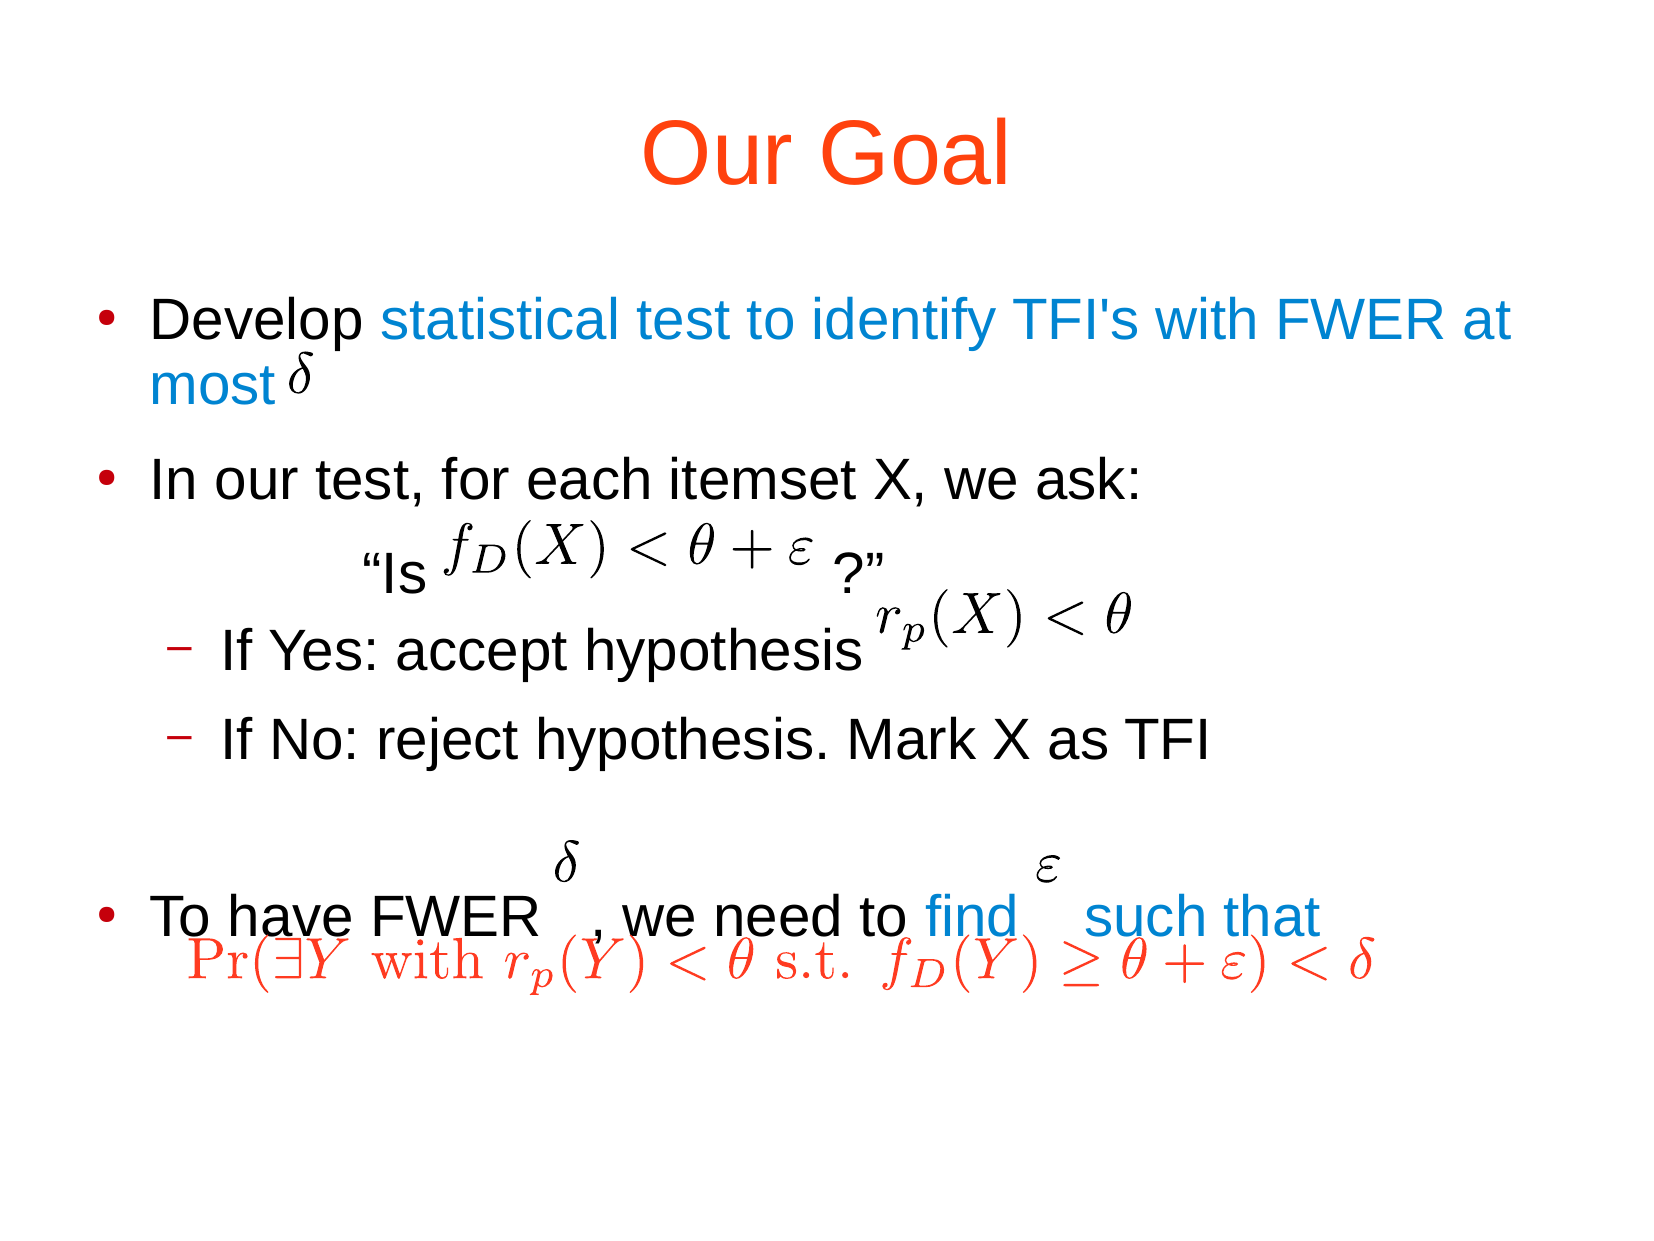

# Our Goal
Develop statistical test to identify TFI's with FWER at most
In our test, for each itemset X, we ask:
“Is ?”
If Yes: accept hypothesis
If No: reject hypothesis. Mark X as TFI
To have FWER , we need to find such that